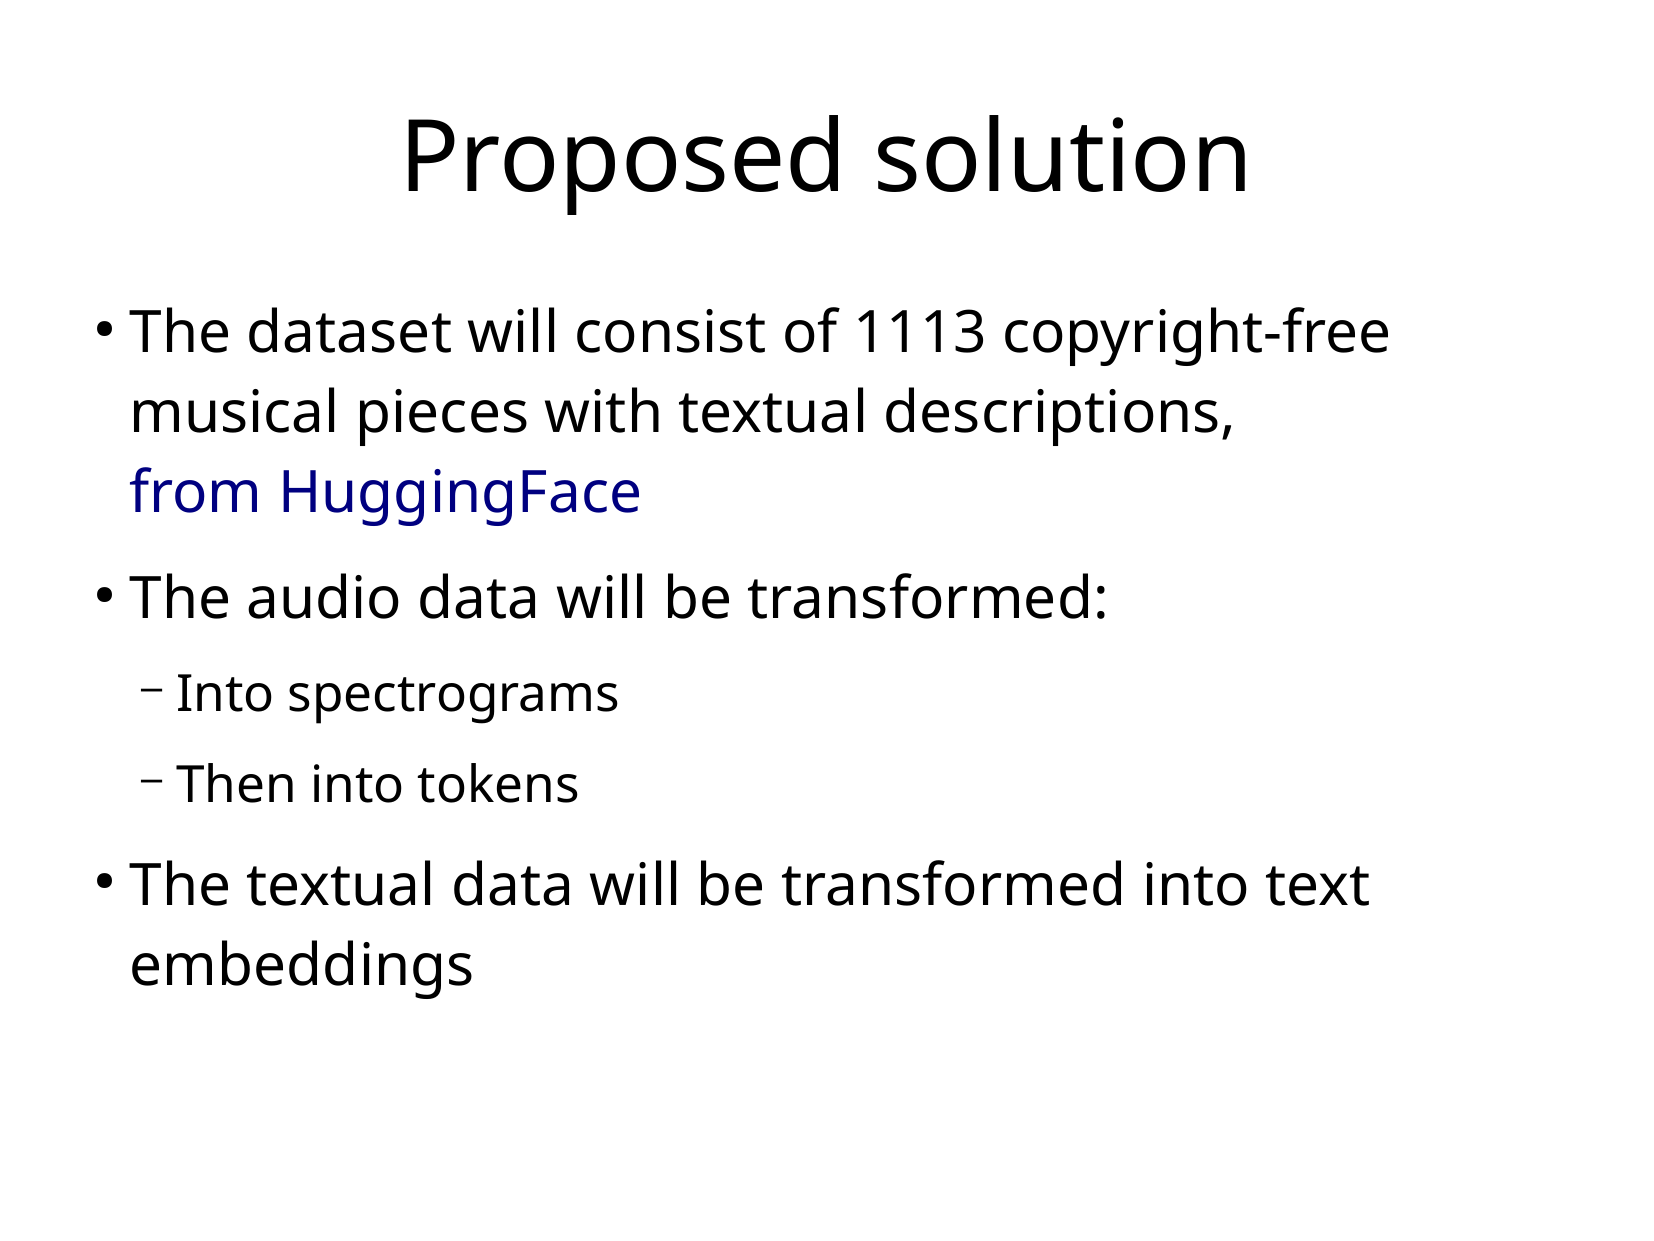

# Proposed solution
The dataset will consist of 1113 copyright-free musical pieces with textual descriptions, from HuggingFace
The audio data will be transformed:
Into spectrograms
Then into tokens
The textual data will be transformed into text embeddings